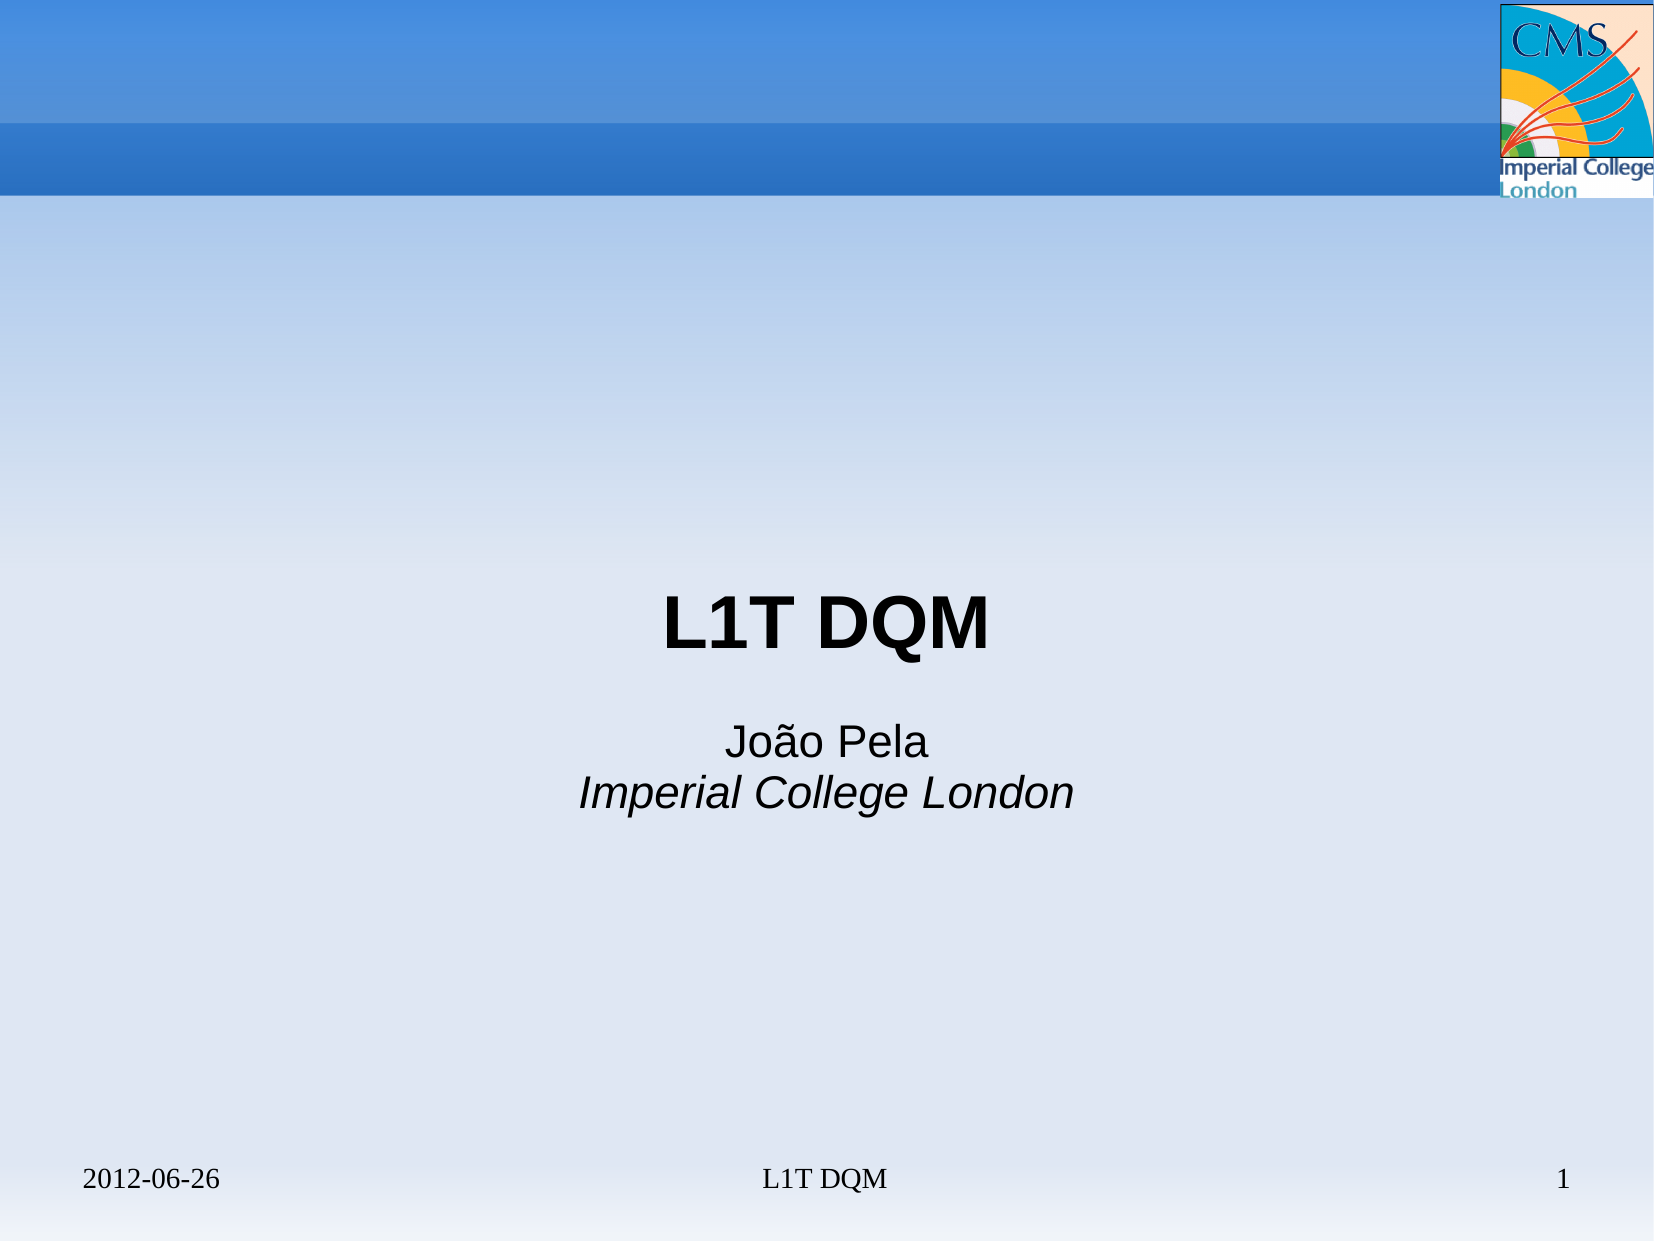

# L1T DQM
João Pela
Imperial College London
2012-06-26
L1T DQM
1